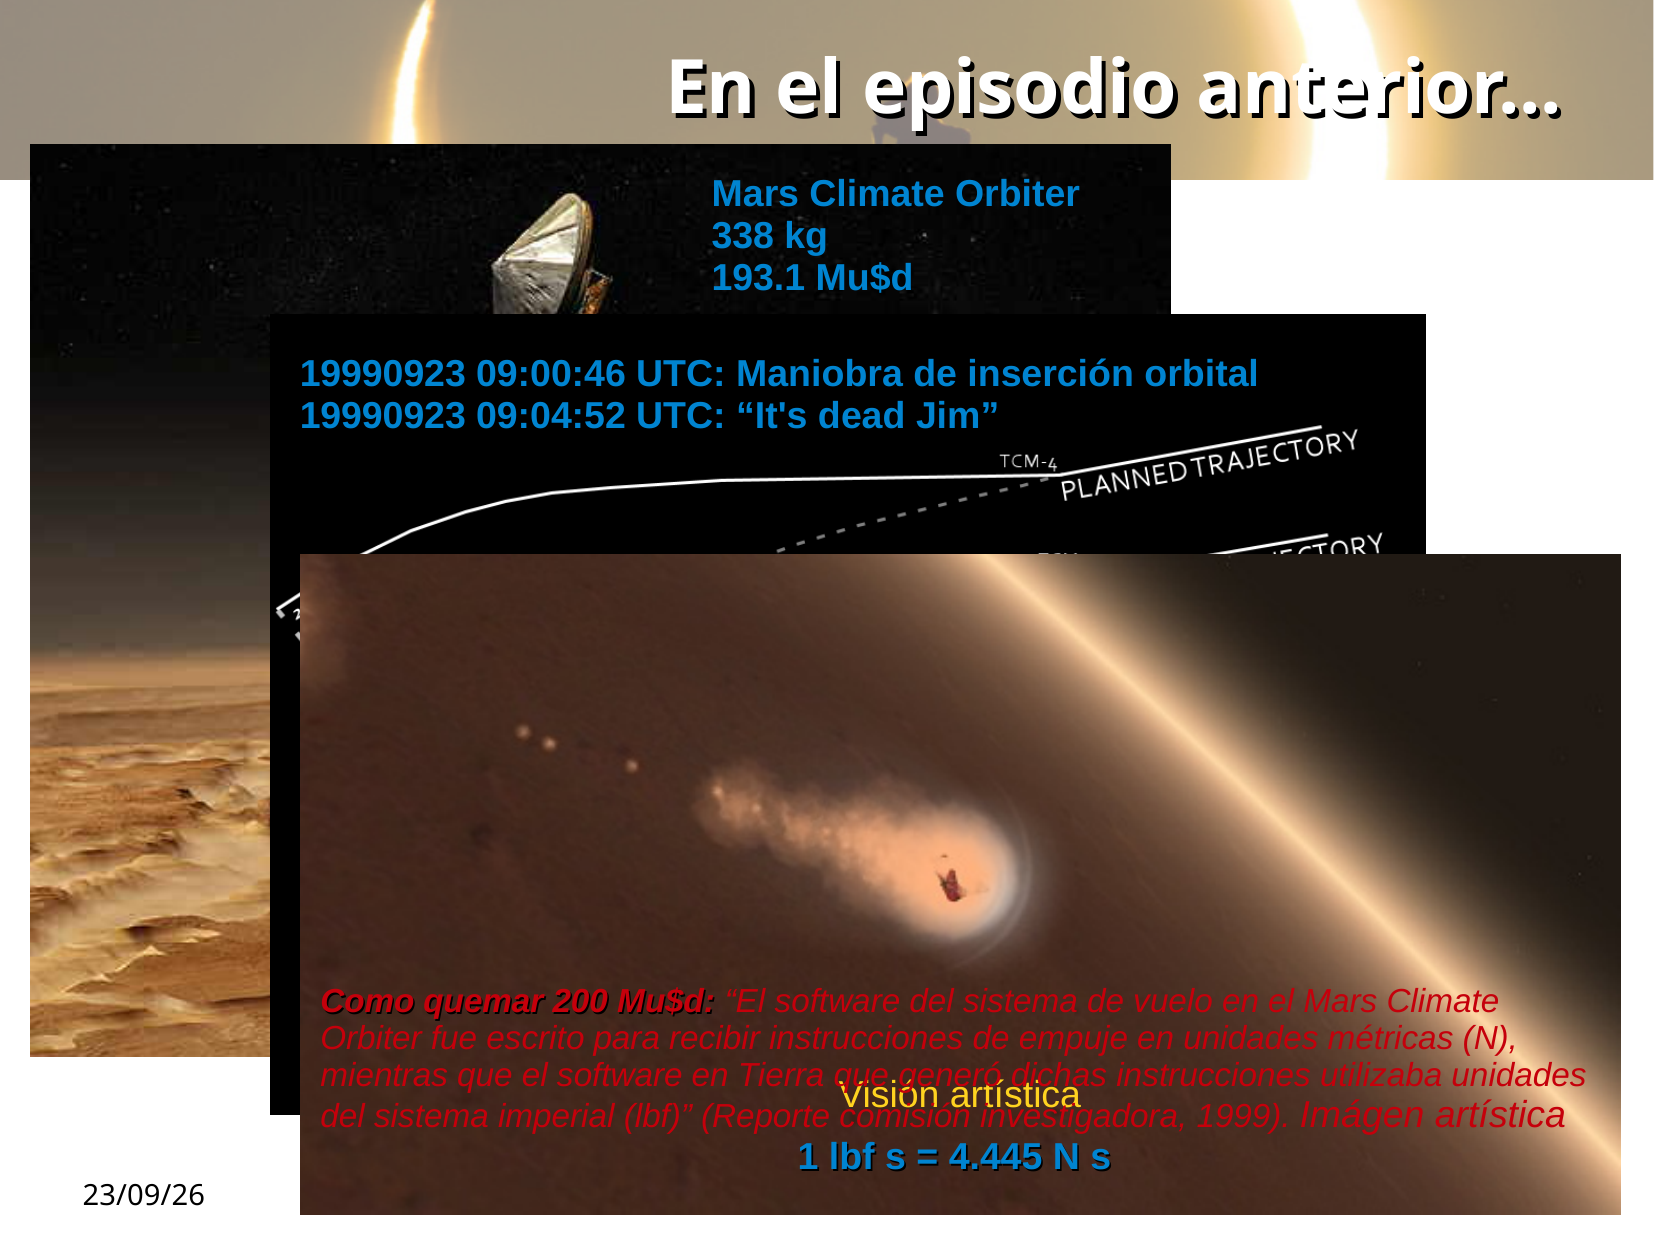

# En el episodio anterior...
Mars Climate Orbiter
338 kg
193.1 Mu$d
19990923 09:00:46 UTC: Maniobra de inserción orbital
19990923 09:04:52 UTC: “It's dead Jim”
Visión artística
Como quemar 200 Mu$d: “El software del sistema de vuelo en el Mars Climate Orbiter fue escrito para recibir instrucciones de empuje en unidades métricas (N), mientras que el software en Tierra que generó dichas instrucciones utilizaba unidades del sistema imperial (lbf)” (Reporte comisión investigadora, 1999). Imágen artística
1 lbf s = 4.445 N s
Fisica Para Todos (Nuñez+Asorey+Estupinian)
3